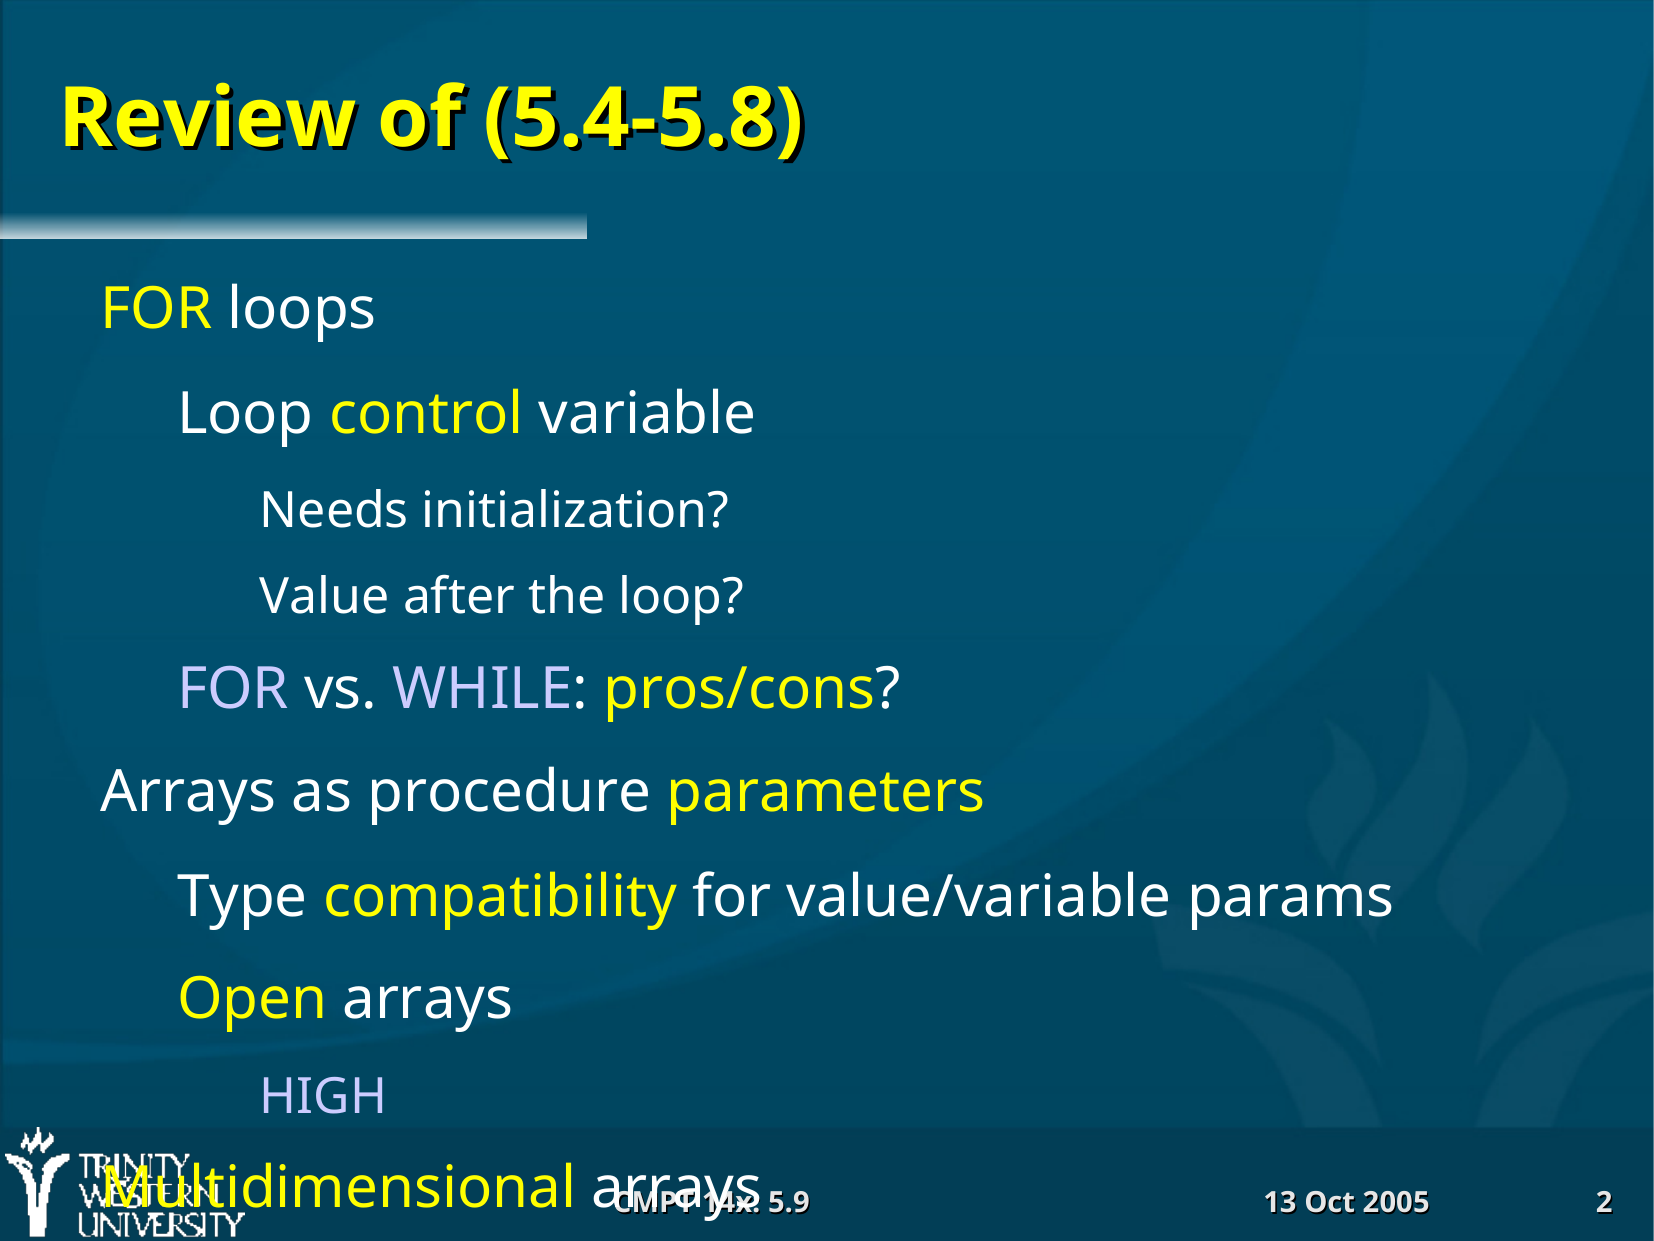

# Review of (5.4-5.8)
FOR loops
Loop control variable
Needs initialization?
Value after the loop?
FOR vs. WHILE: pros/cons?
Arrays as procedure parameters
Type compatibility for value/variable params
Open arrays
HIGH
Multidimensional arrays
CMPT 14x: 5.9
13 Oct 2005
2